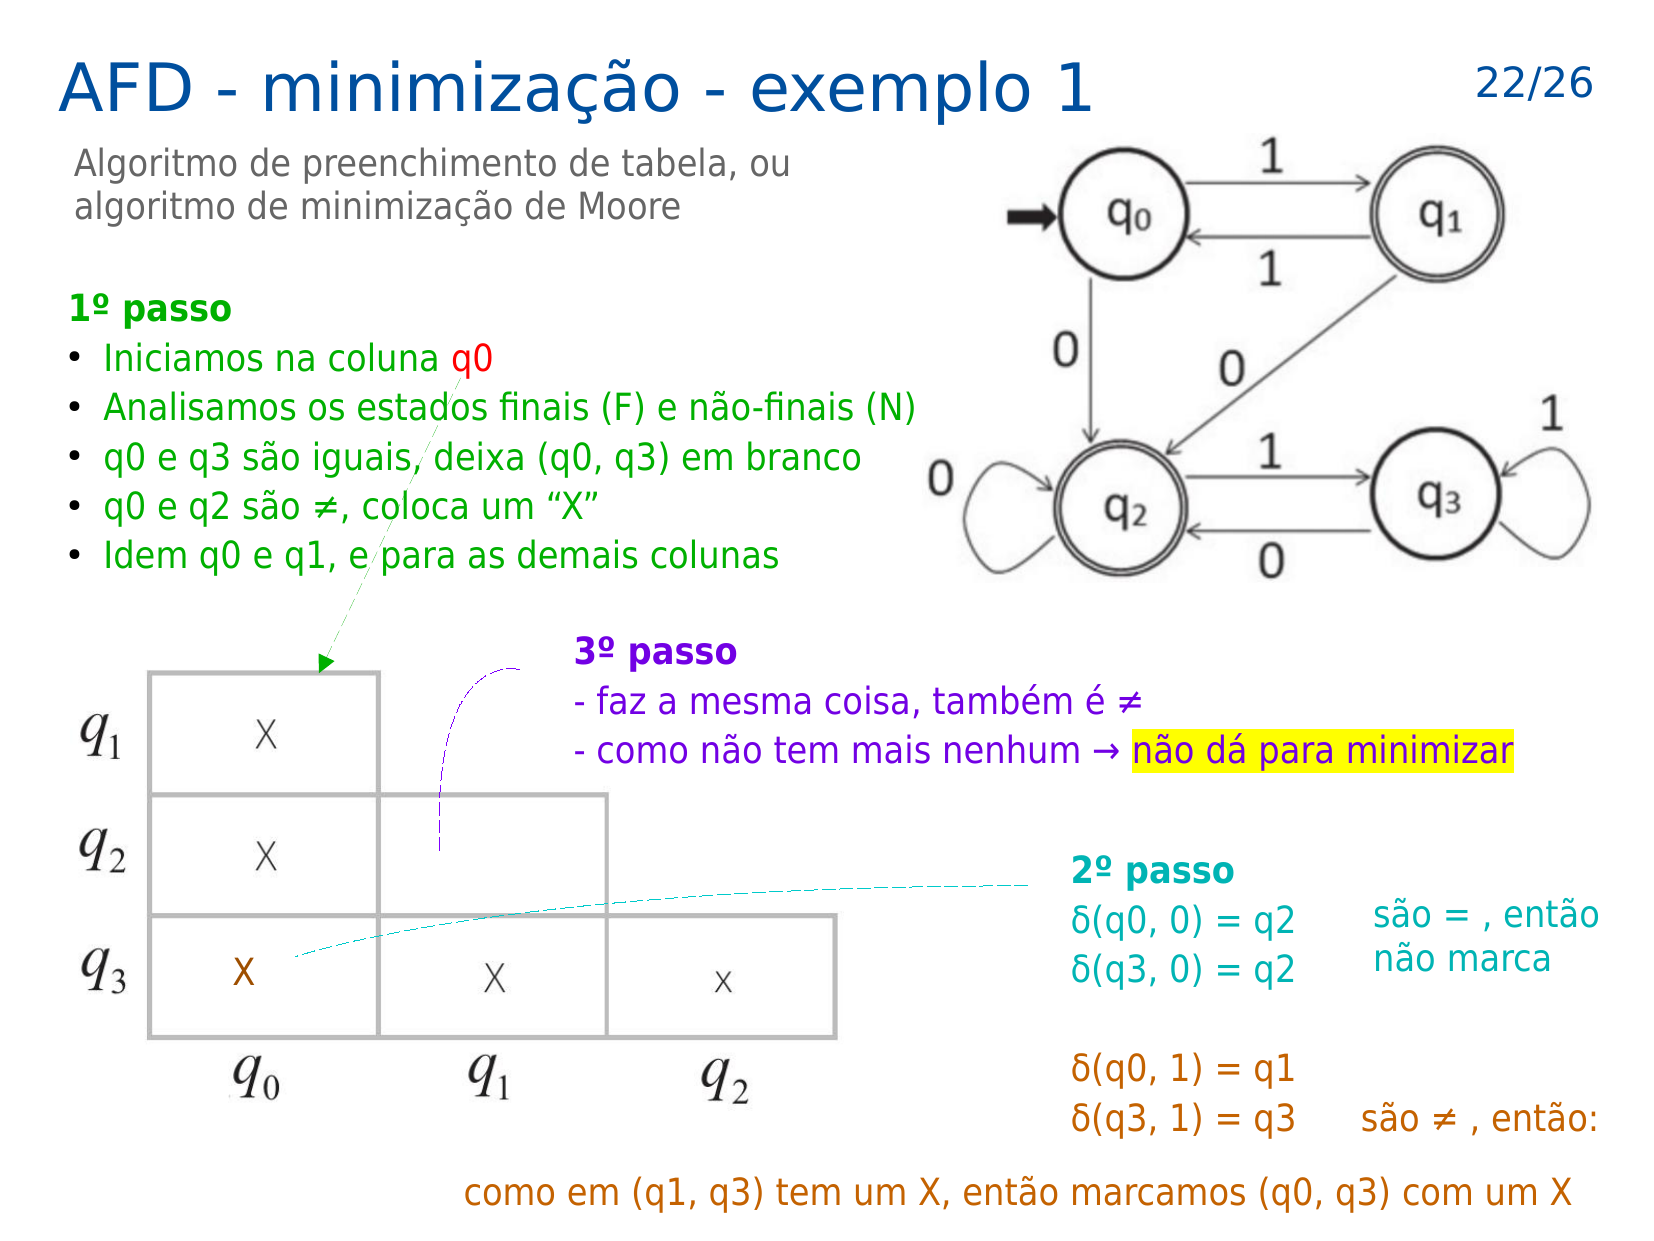

# AFD - minimização - exemplo 1
22
Algoritmo de preenchimento de tabela, ou algoritmo de minimização de Moore
1º passo
Iniciamos na coluna q0
Analisamos os estados finais (F) e não-finais (N)
q0 e q3 são iguais, deixa (q0, q3) em branco
q0 e q2 são ≠, coloca um “X”
Idem q0 e q1, e para as demais colunas
3º passo
- faz a mesma coisa, também é ≠
- como não tem mais nenhum → não dá para minimizar
2º passo
δ(q0, 0) = q2
δ(q3, 0) = q2
δ(q0, 1) = q1
δ(q3, 1) = q3 são ≠ , então:
são = , então não marca
X
como em (q1, q3) tem um X, então marcamos (q0, q3) com um X